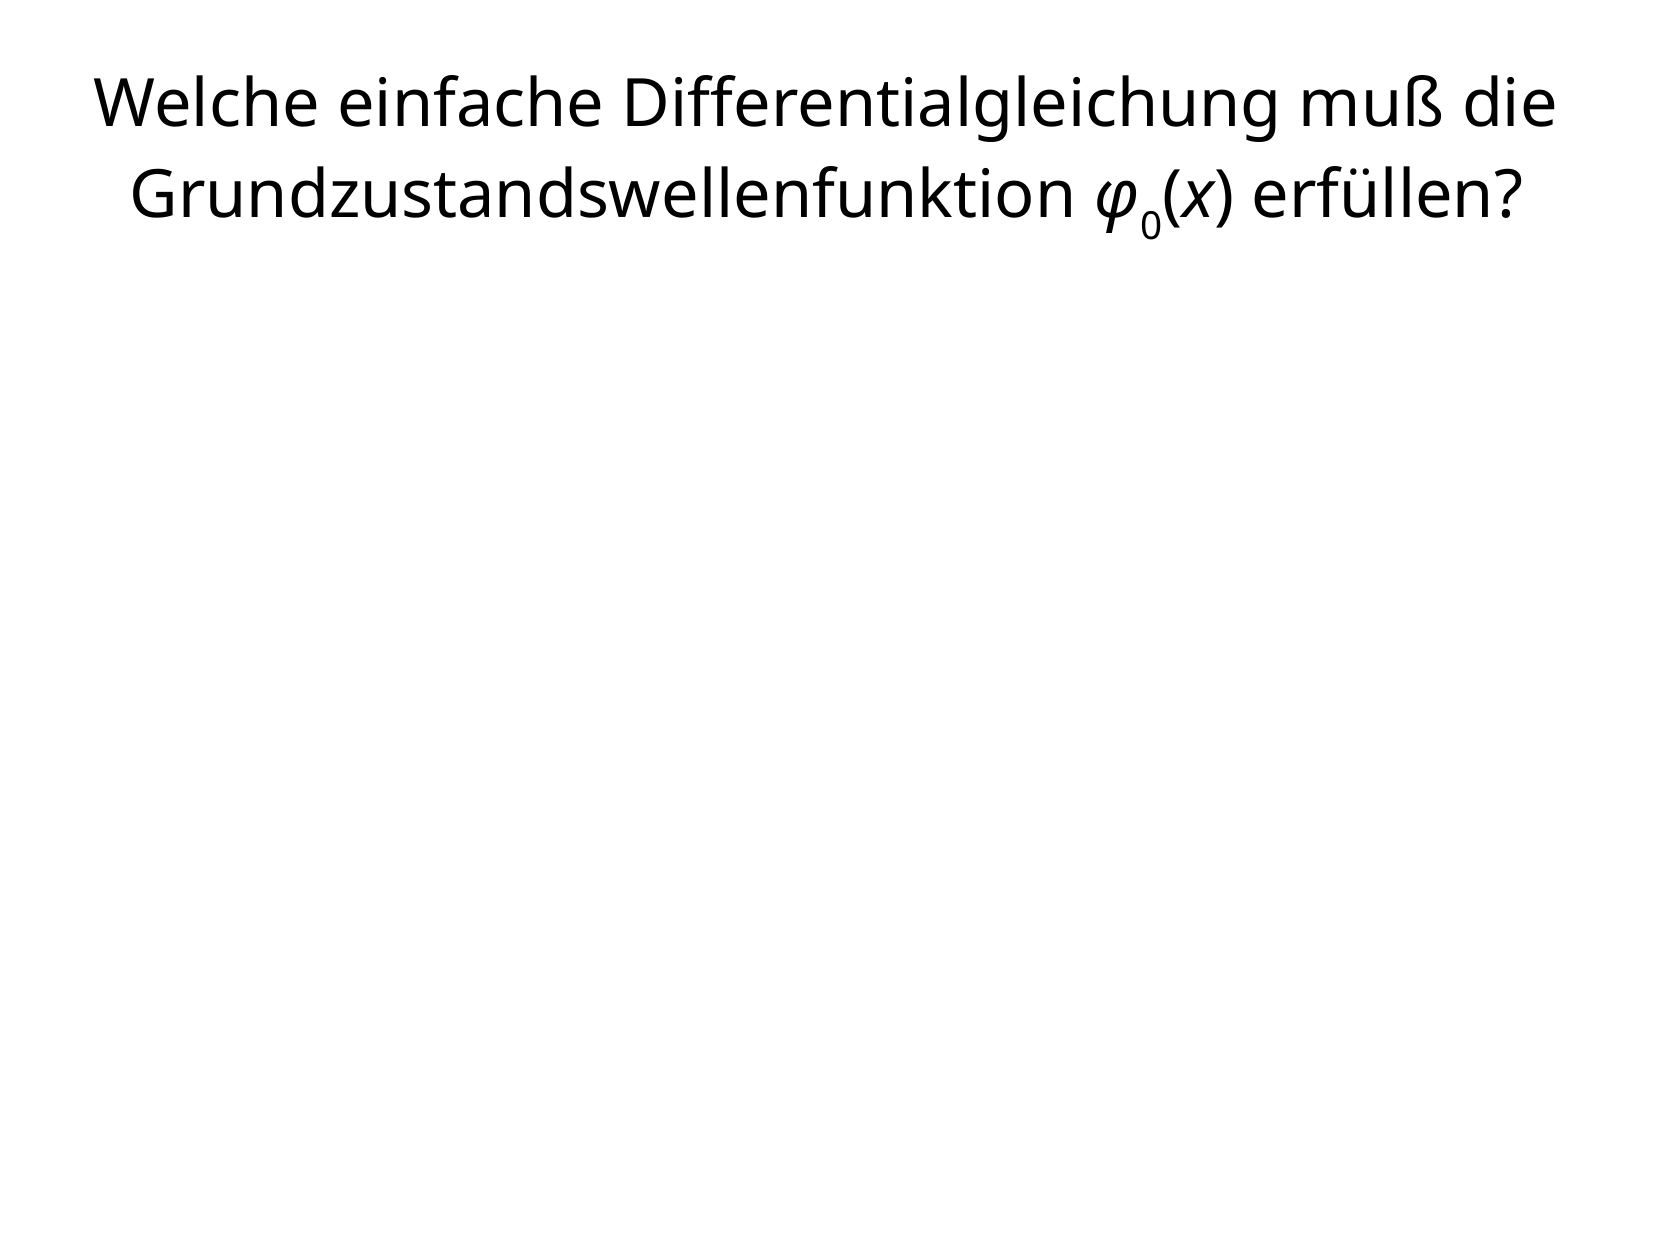

# Welche einfache Differentialgleichung muß die Grundzustandswellenfunktion φ0(x) erfüllen?